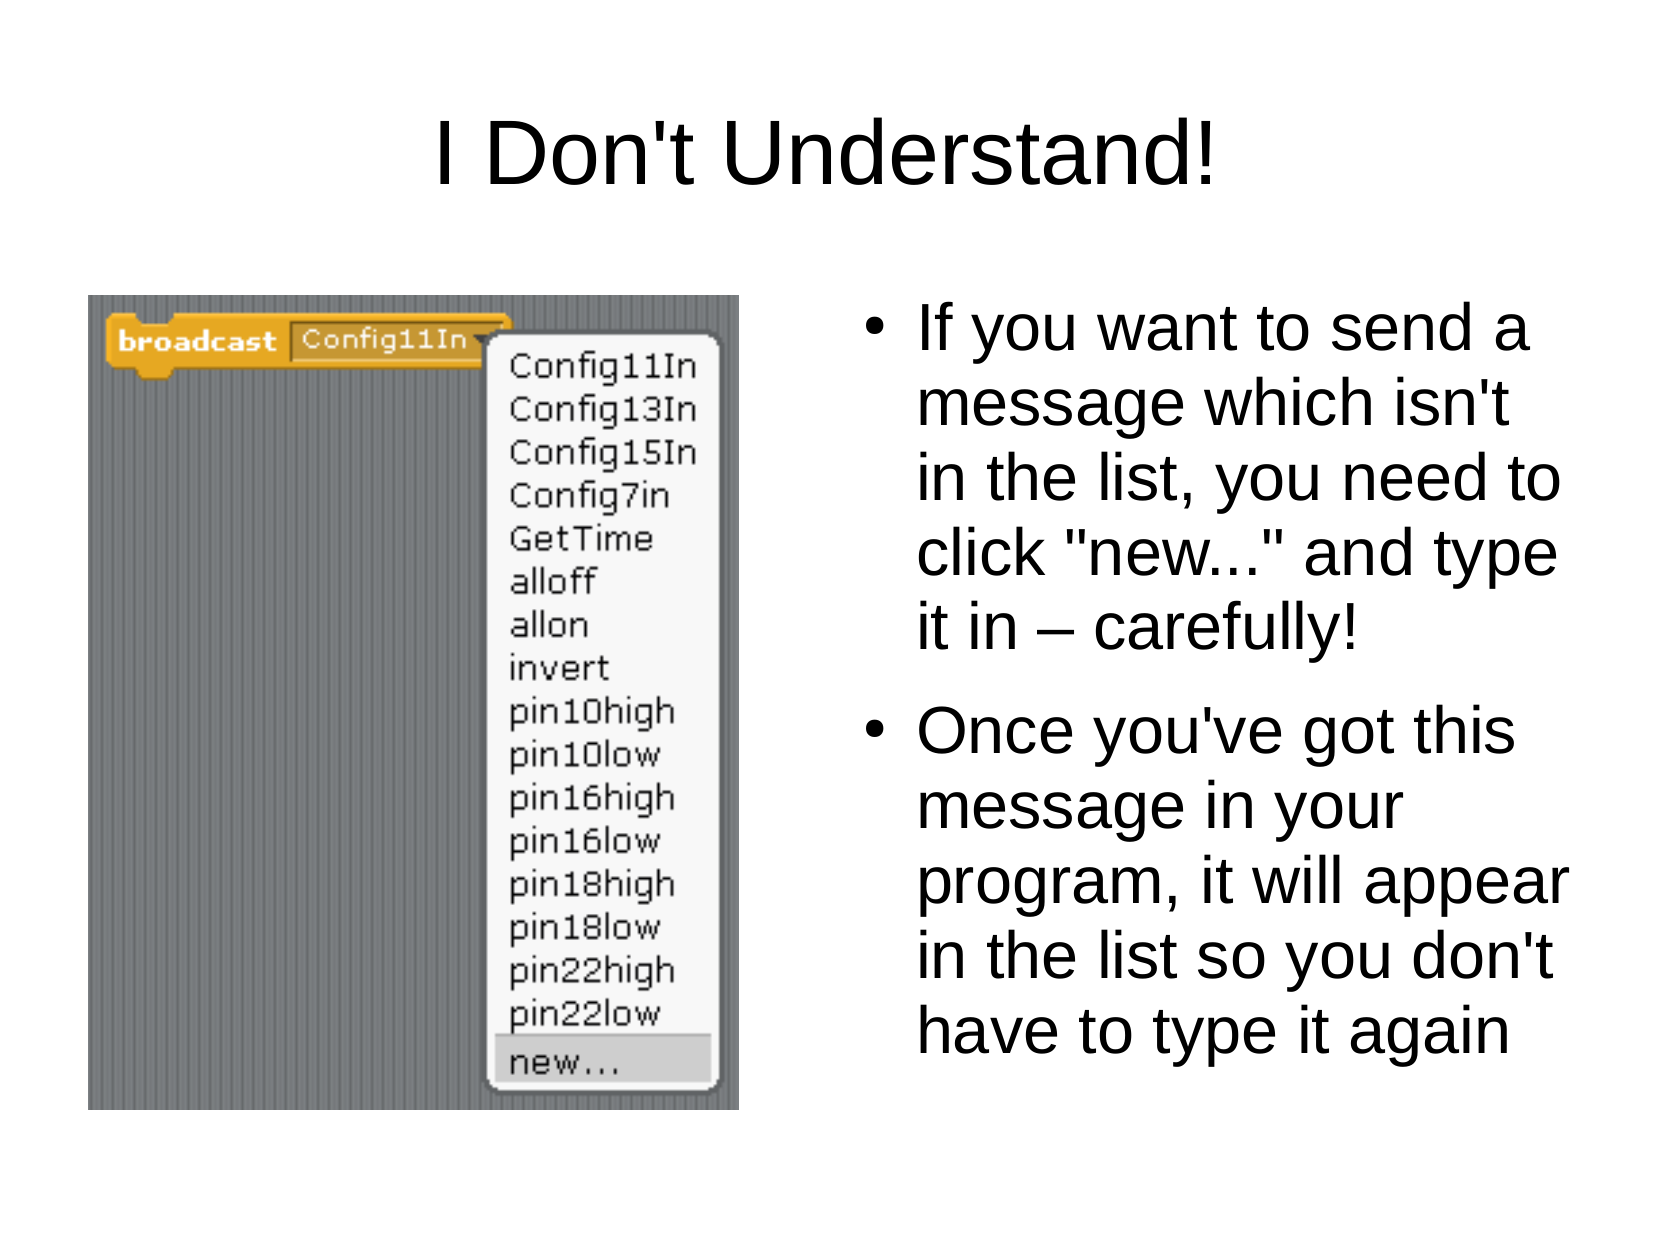

# I Don't Understand!
If you want to send a message which isn't in the list, you need to click "new..." and type it in – carefully!
Once you've got this message in your program, it will appear in the list so you don't have to type it again